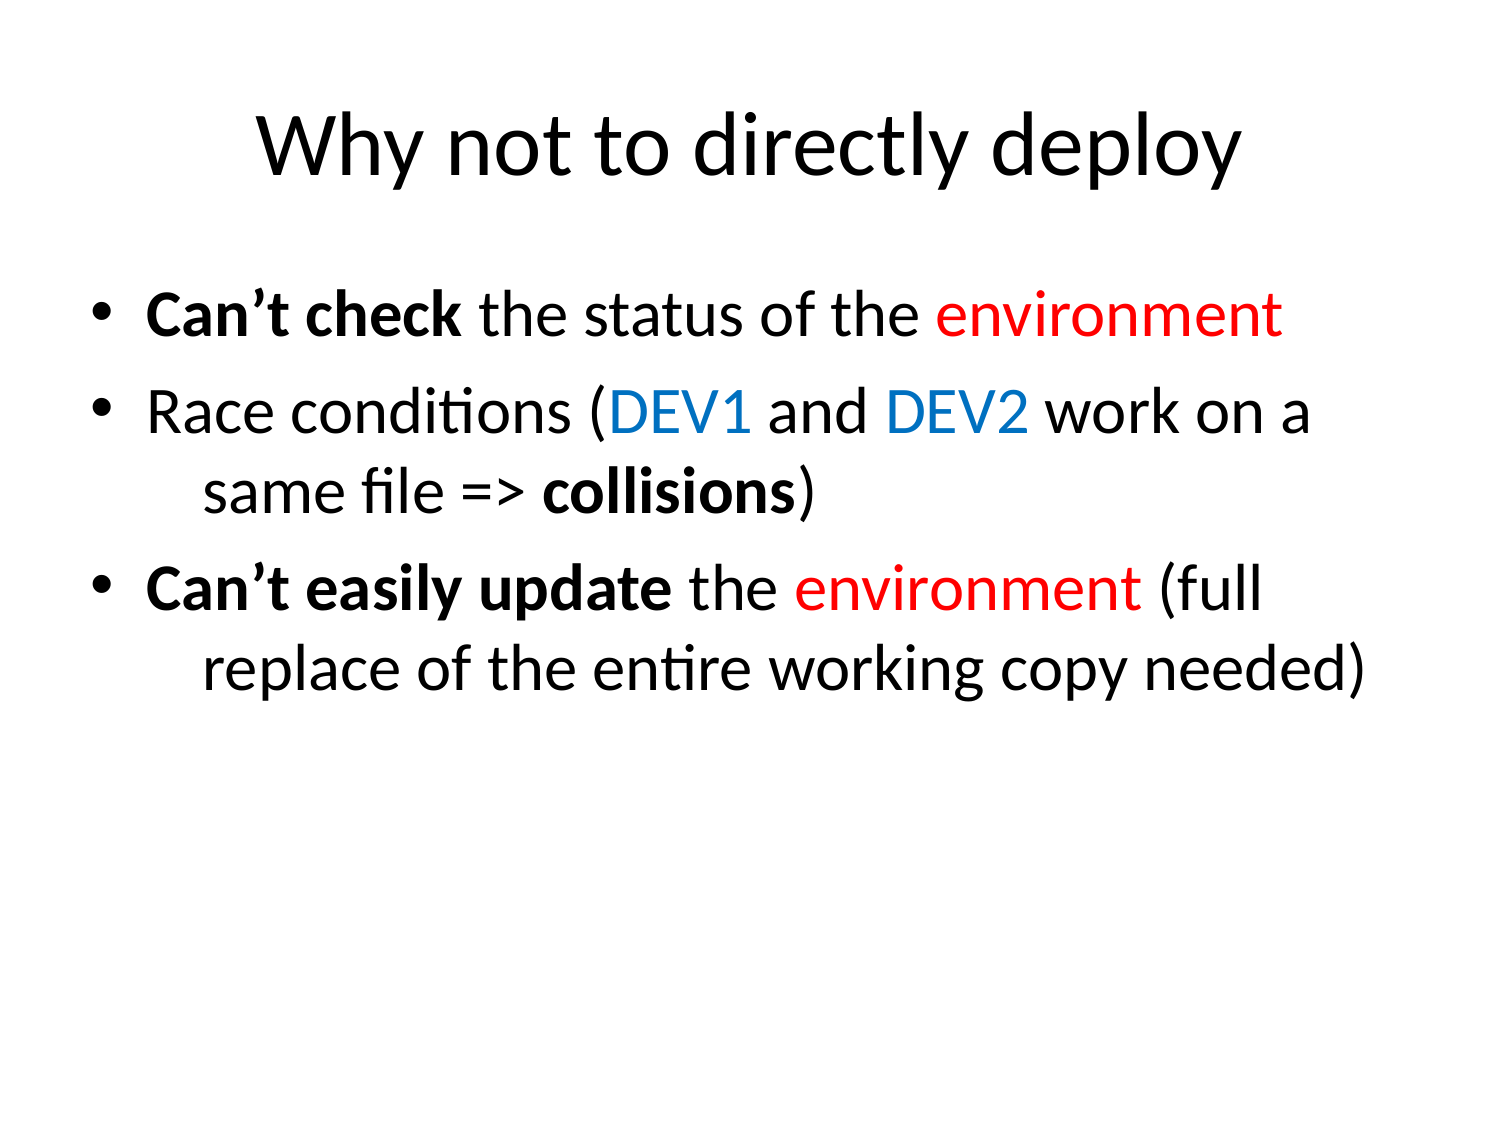

# Why not to directly deploy
Can’t check the status of the environment
Race conditions (DEV1 and DEV2 work on a same file => collisions)
Can’t easily update the environment (full replace of the entire working copy needed)